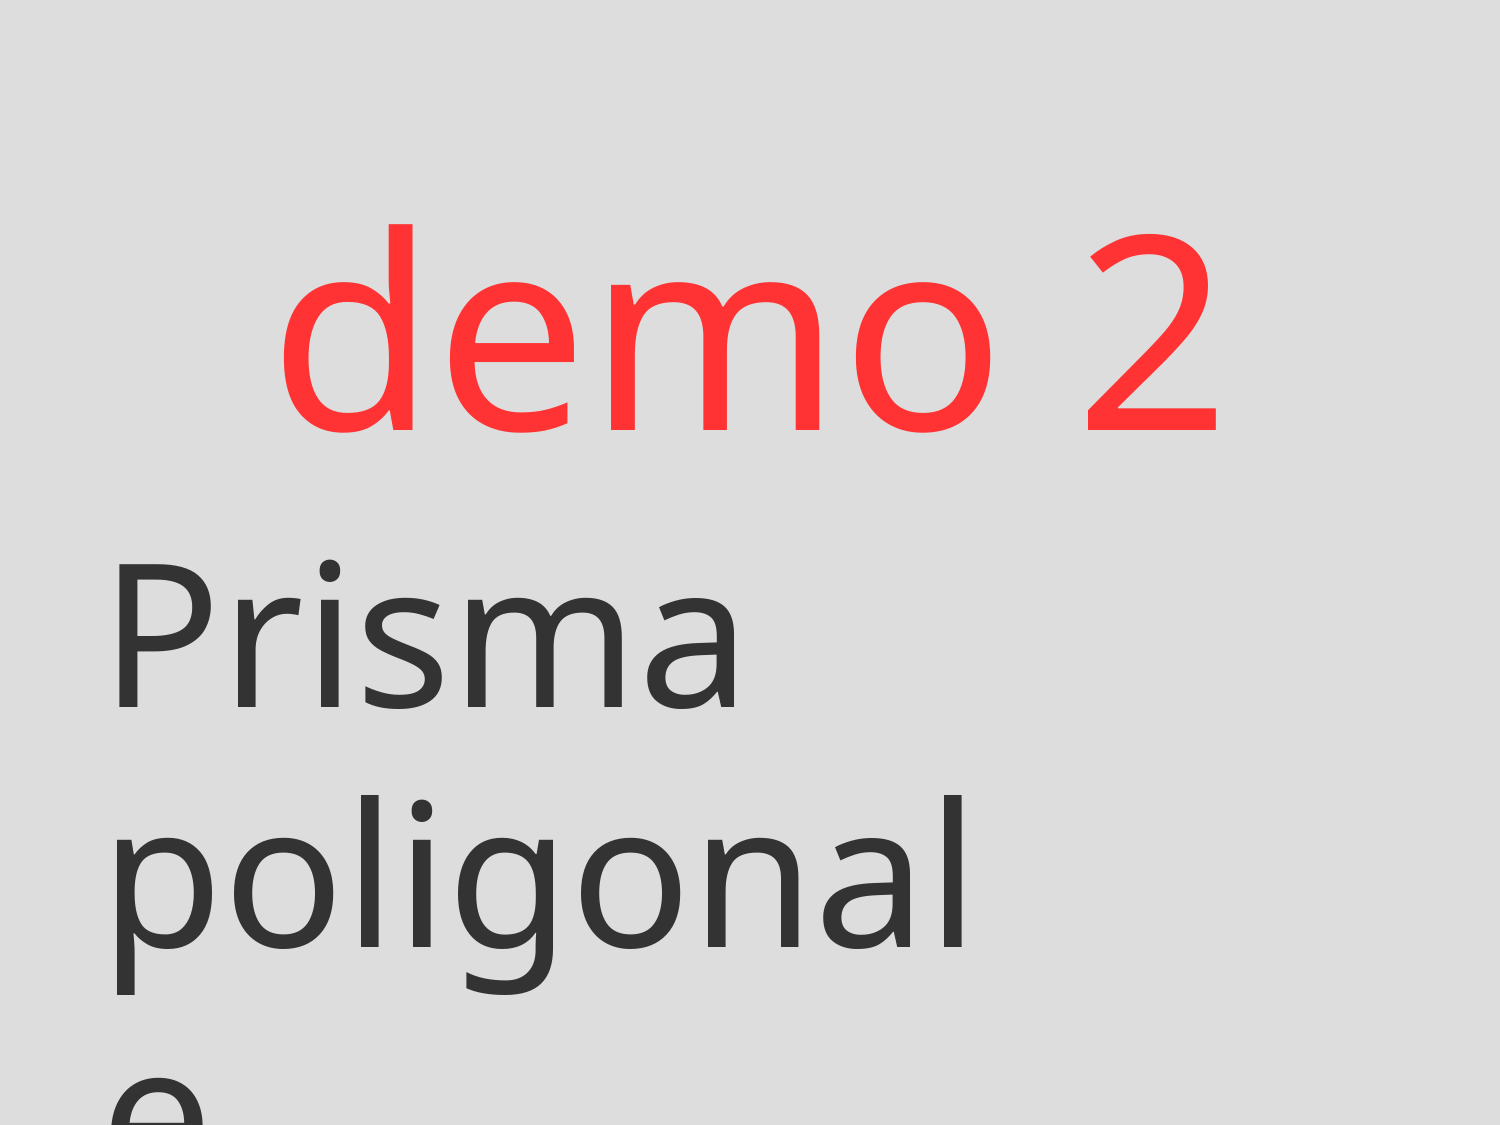

# demo 2
Prisma poligonal
e interatividade